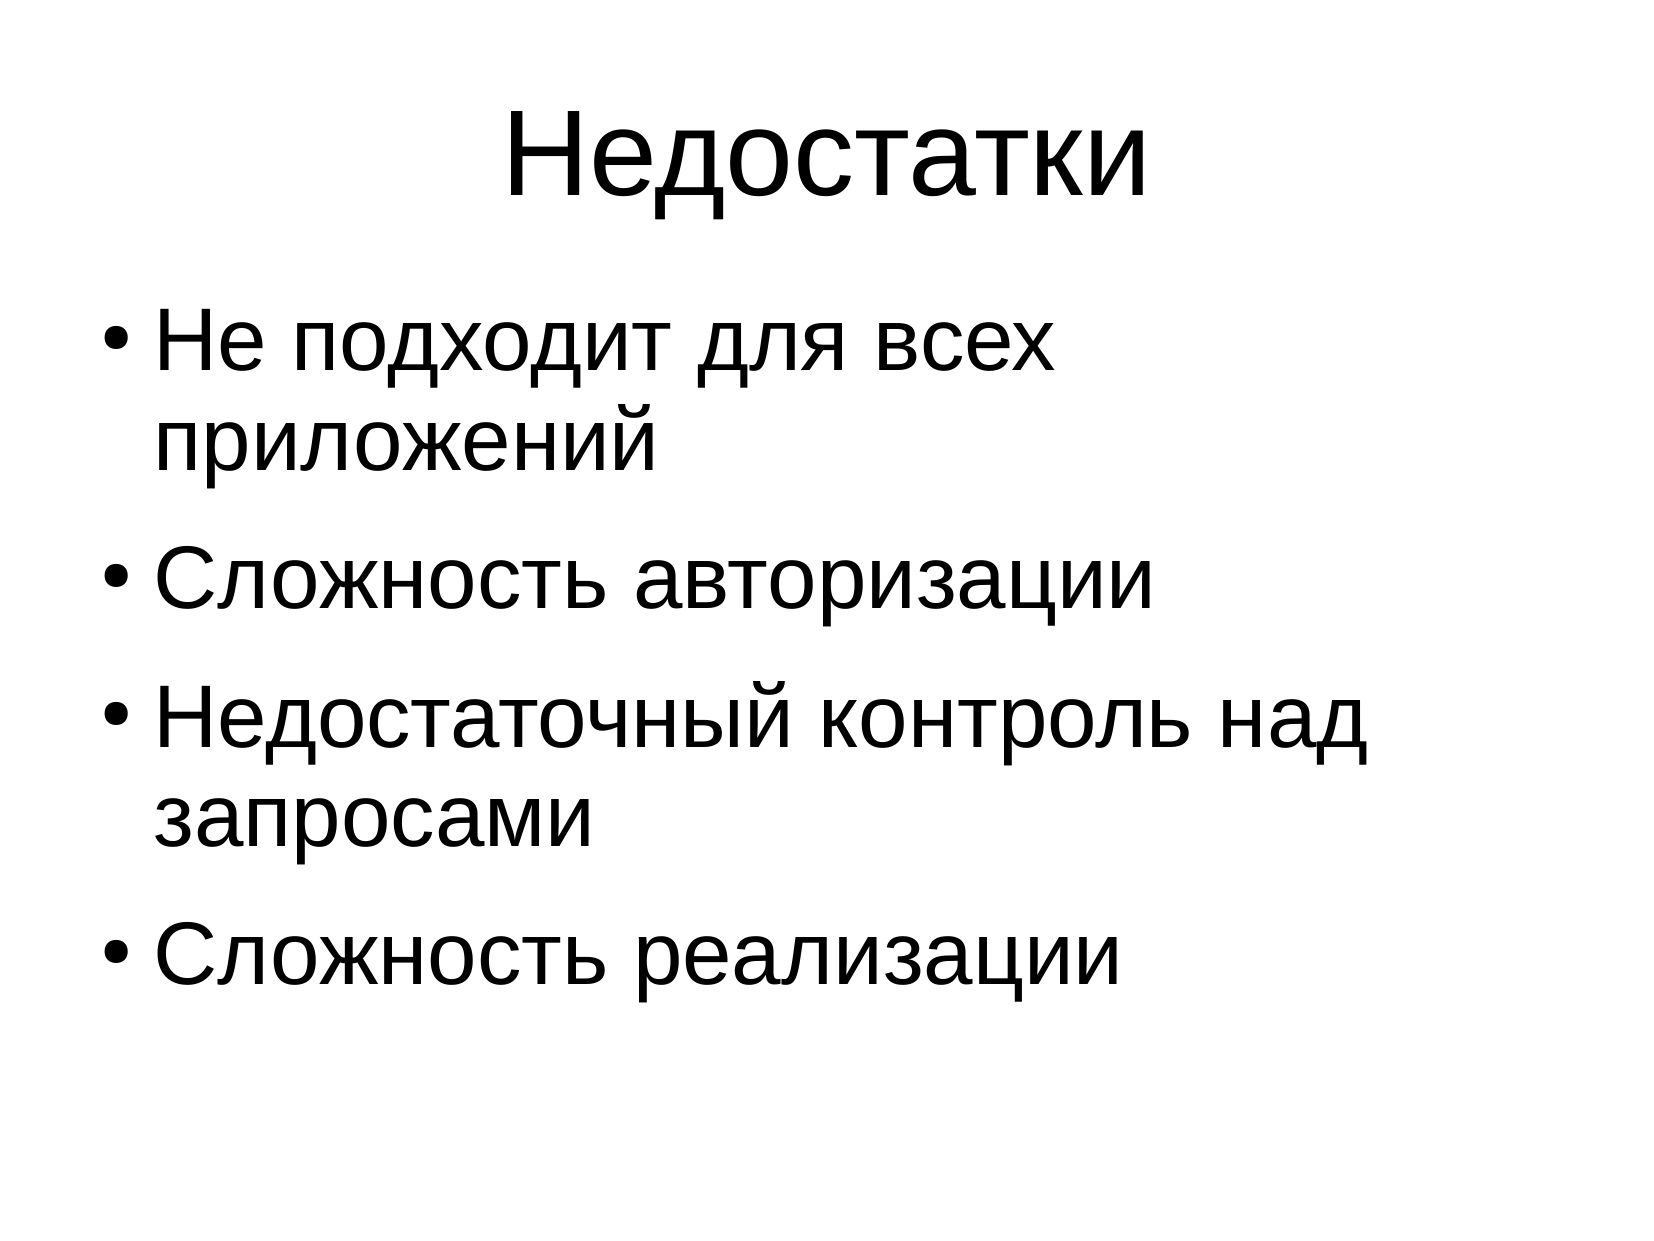

# Недостатки
Не подходит для всех приложений
Сложность авторизации
Недостаточный контроль над запросами
Сложность реализации